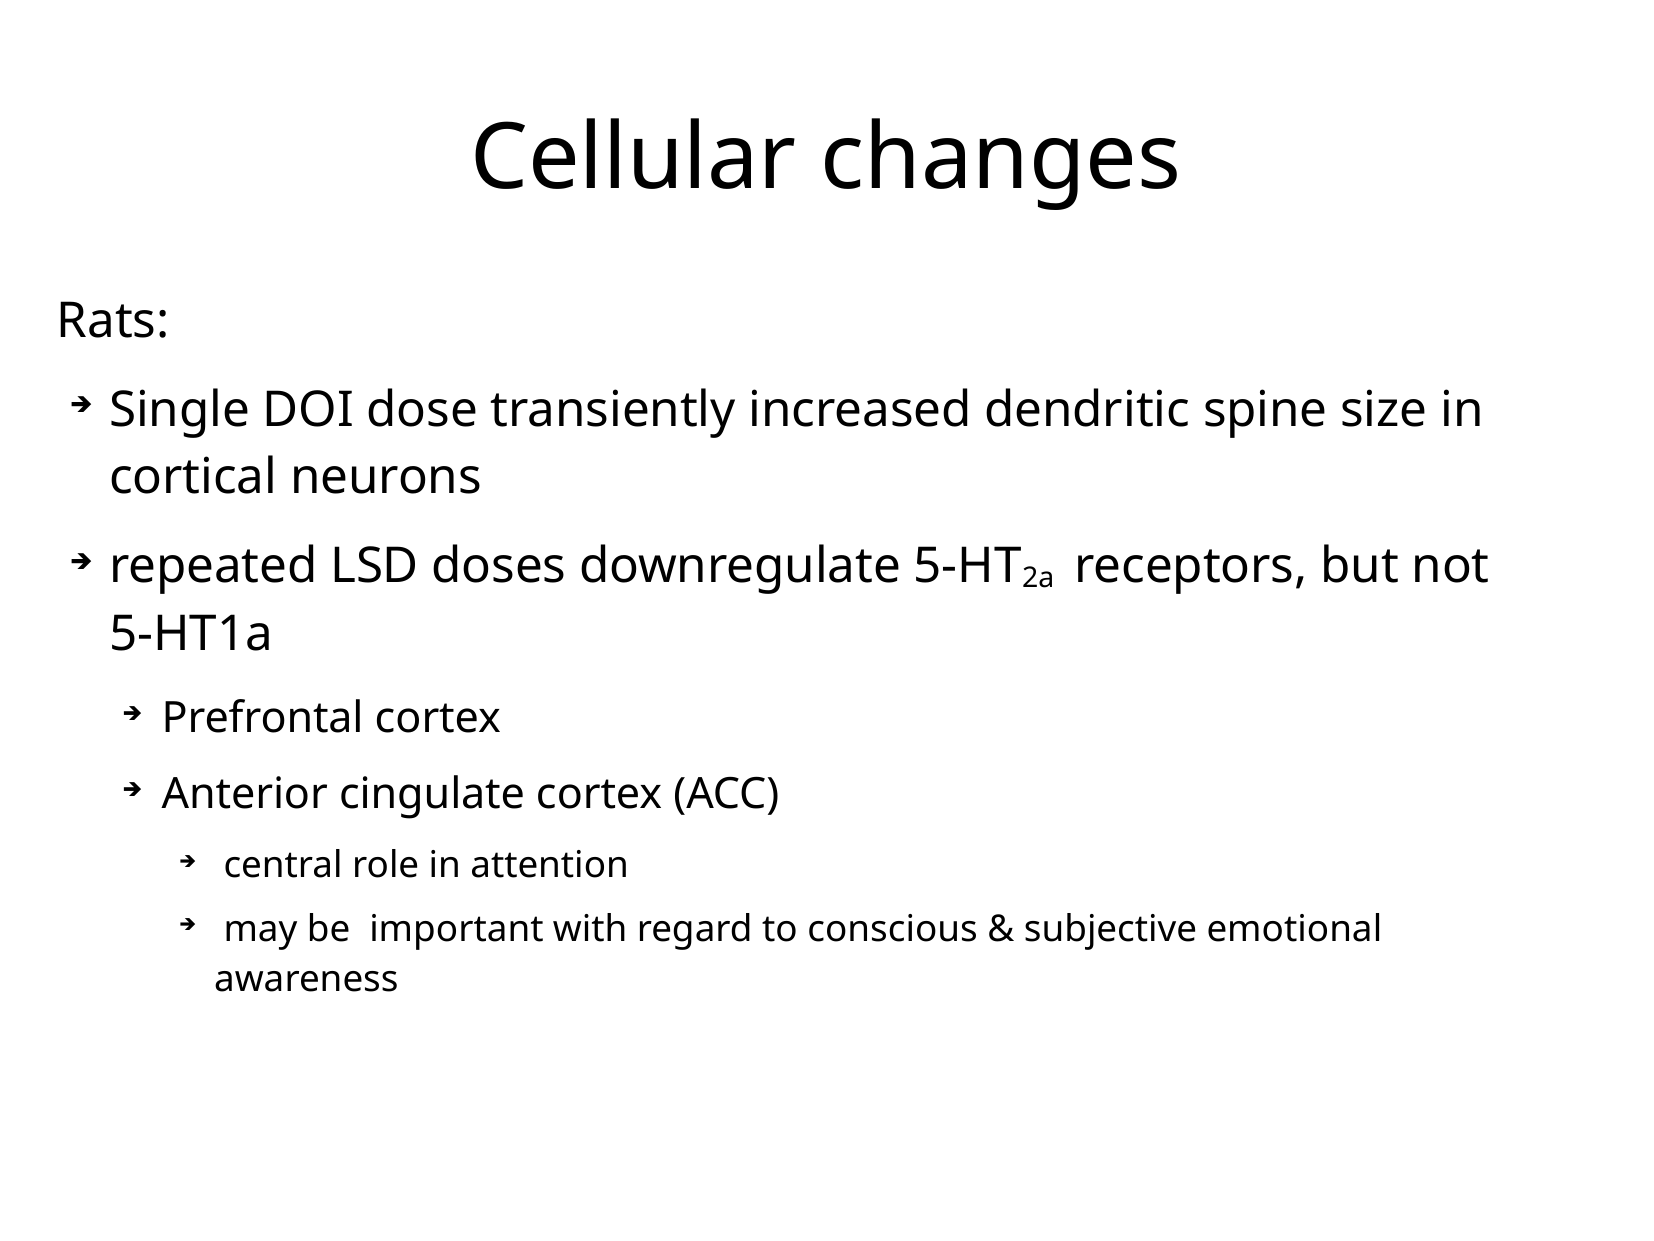

# Cellular changes
Rats:
Single DOI dose transiently increased dendritic spine size in cortical neurons
repeated LSD doses downregulate 5-HT2a receptors, but not 5-HT1a
Prefrontal cortex
Anterior cingulate cortex (ACC)
 central role in attention
 may be important with regard to conscious & subjective emotional awareness